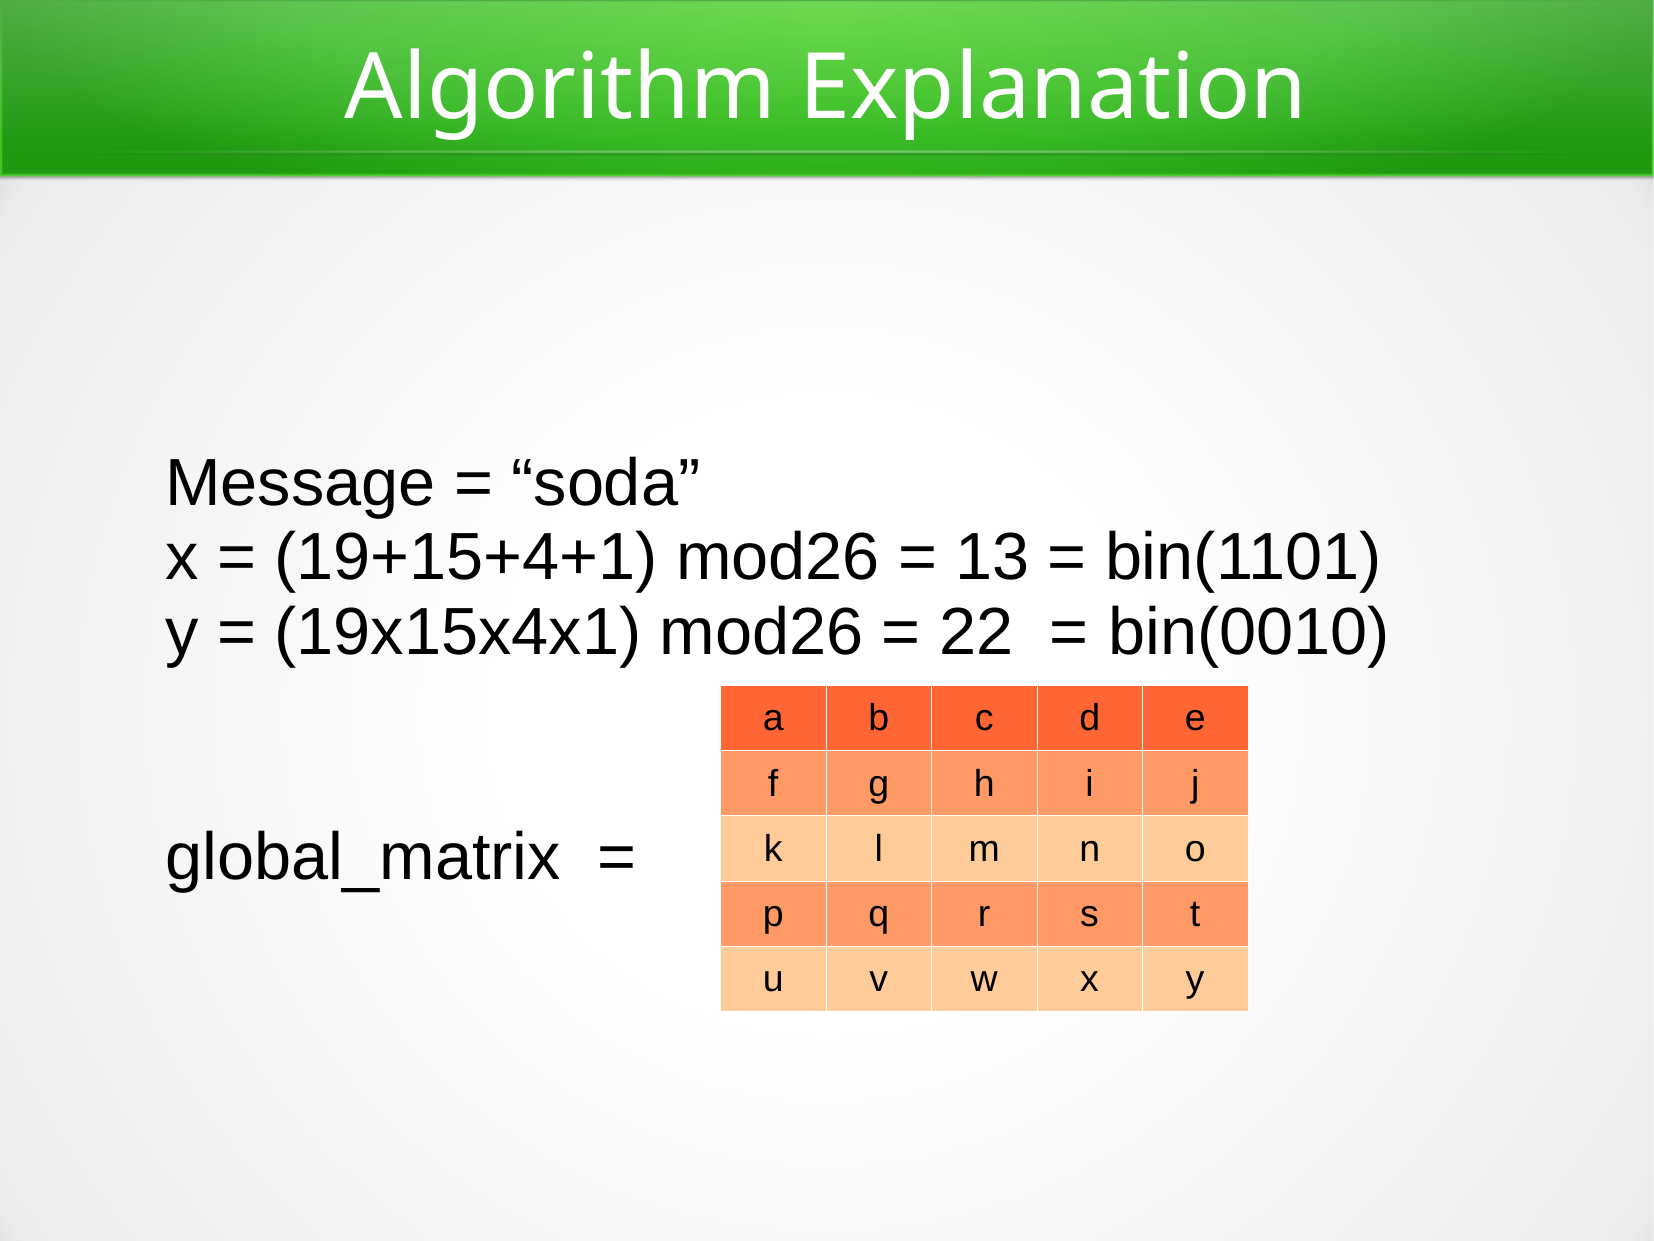

# Algorithm Explanation
Message = “soda”
x = (19+15+4+1) mod26 = 13 = bin(1101)
y = (19x15x4x1) mod26 = 22 = bin(0010)
global_matrix =
| a | b | c | d | e |
| --- | --- | --- | --- | --- |
| f | g | h | i | j |
| k | l | m | n | o |
| p | q | r | s | t |
| u | v | w | x | y |